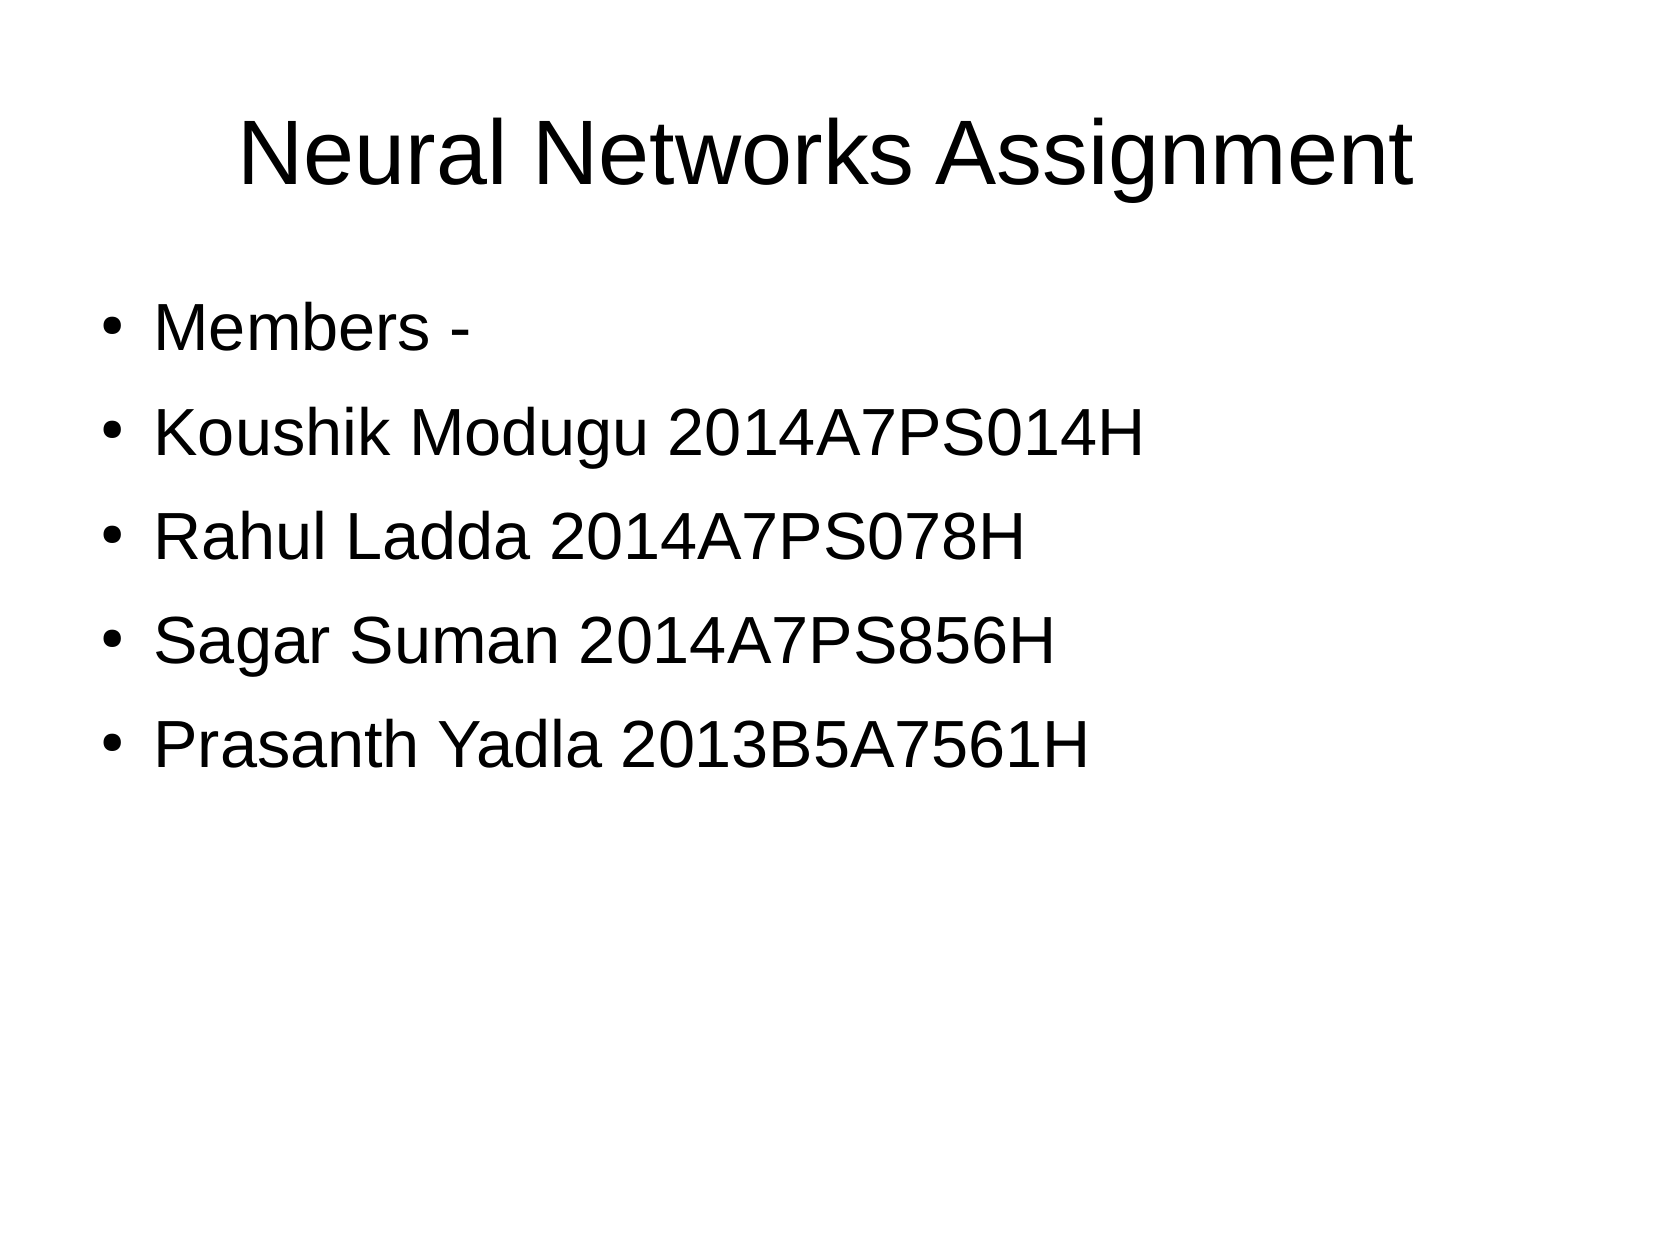

# Neural Networks Assignment
Members -
Koushik Modugu 2014A7PS014H
Rahul Ladda 2014A7PS078H
Sagar Suman 2014A7PS856H
Prasanth Yadla 2013B5A7561H